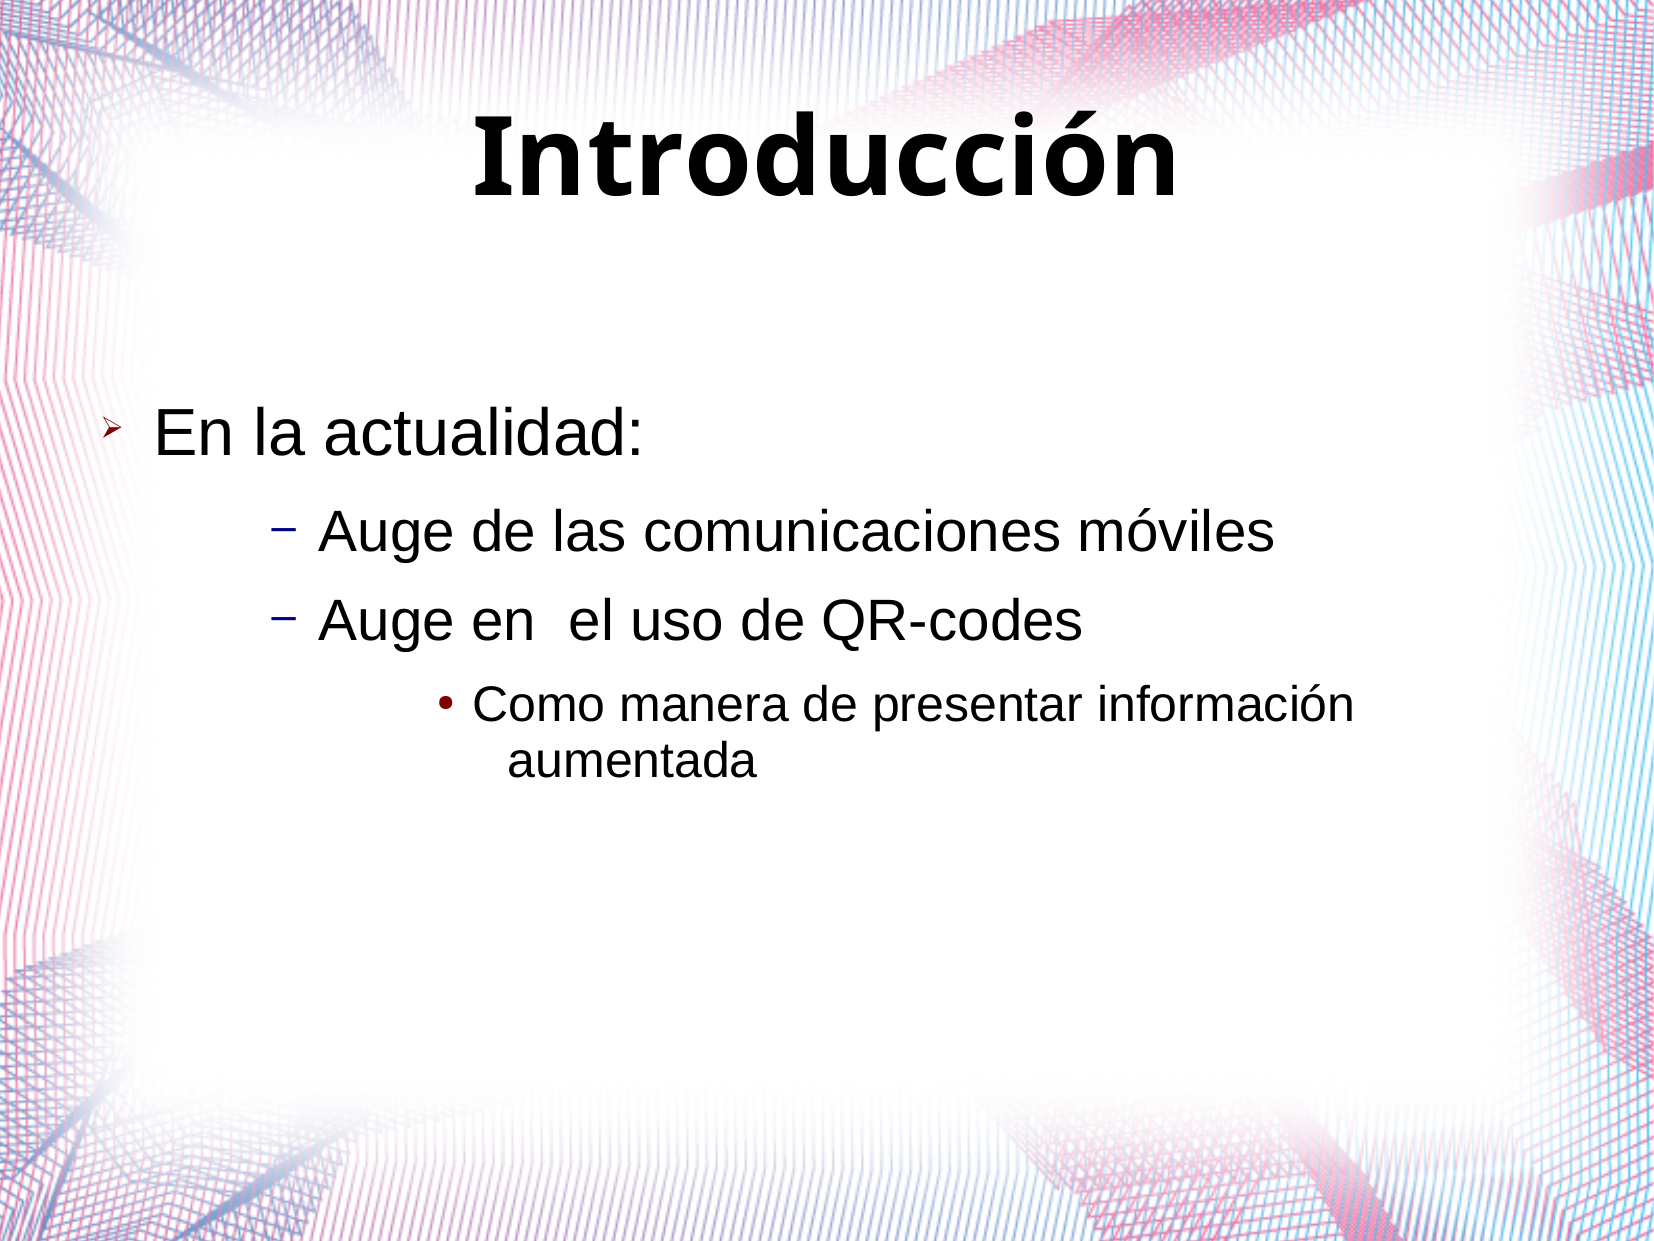

# Introducción
En la actualidad:
Auge de las comunicaciones móviles
Auge en el uso de QR-codes
Como manera de presentar información aumentada